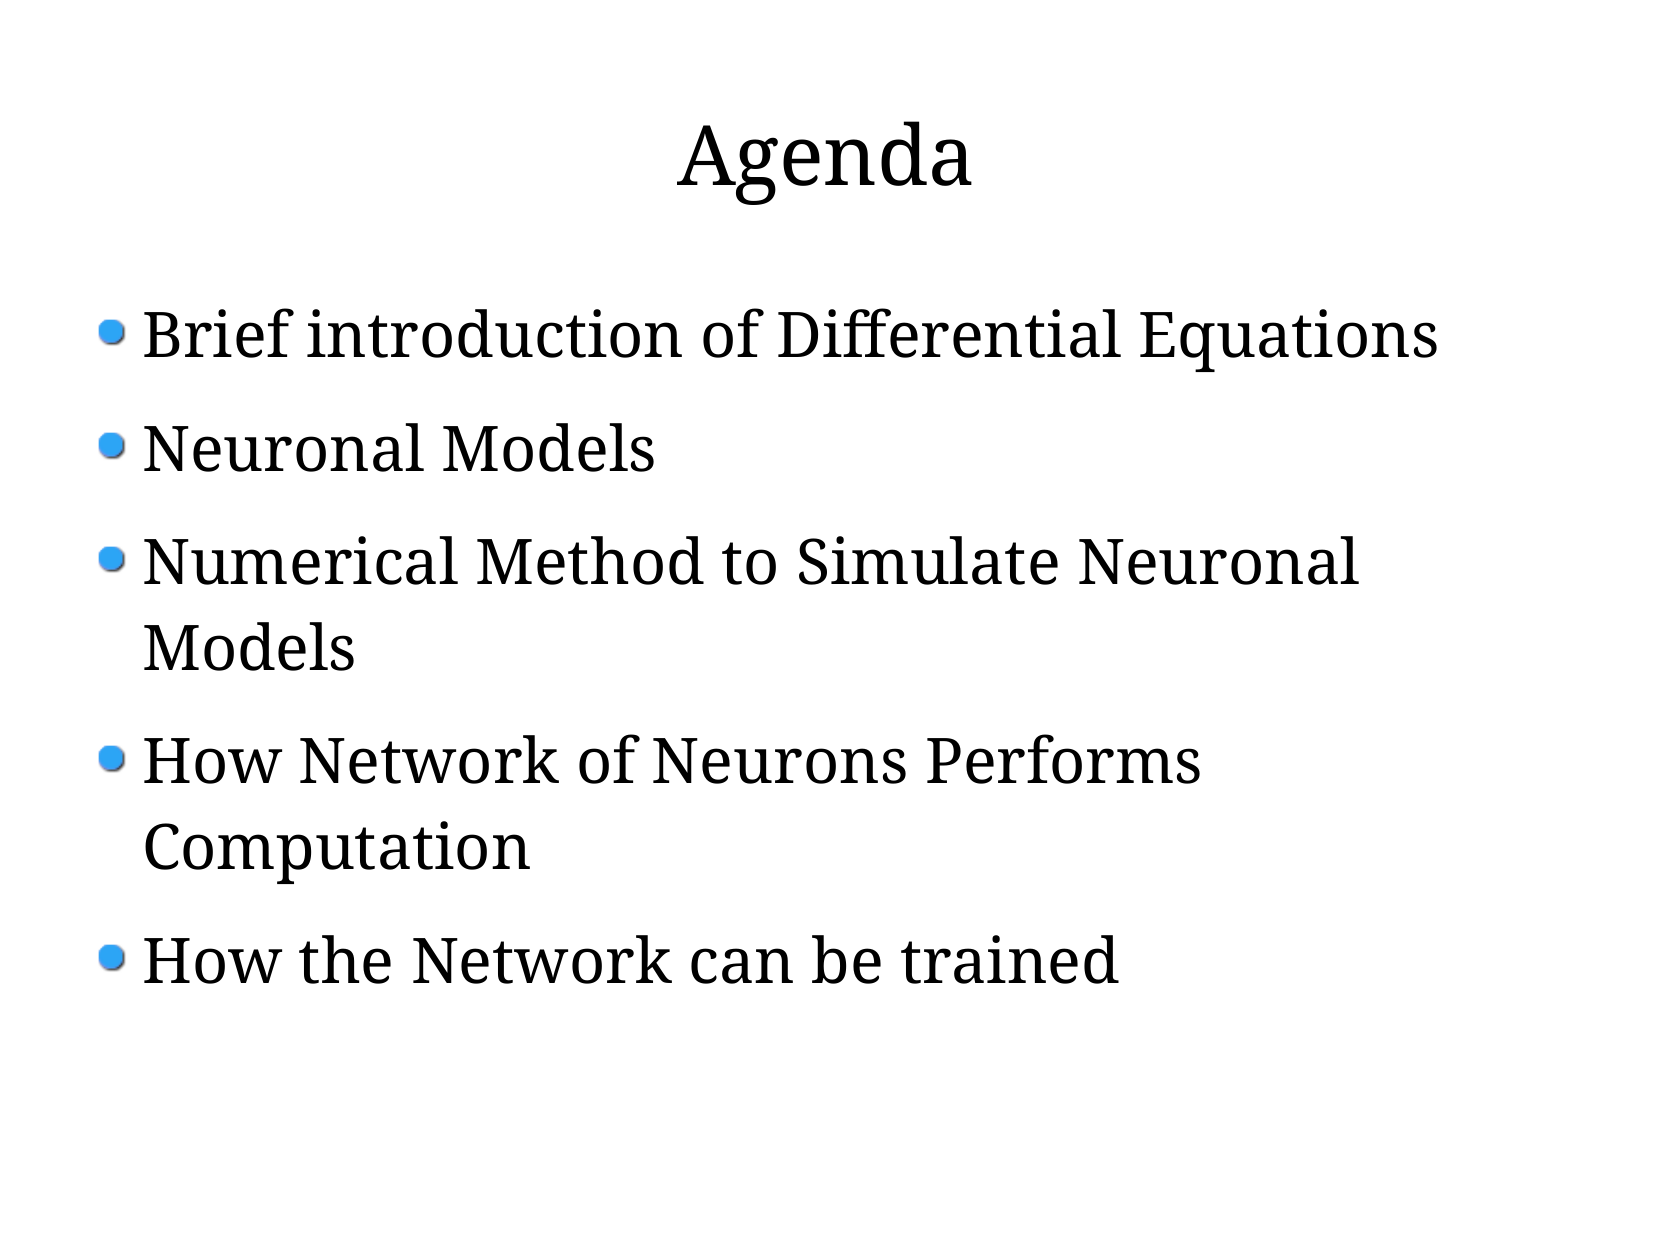

# Agenda
Brief introduction of Differential Equations
Neuronal Models
Numerical Method to Simulate Neuronal Models
How Network of Neurons Performs Computation
How the Network can be trained